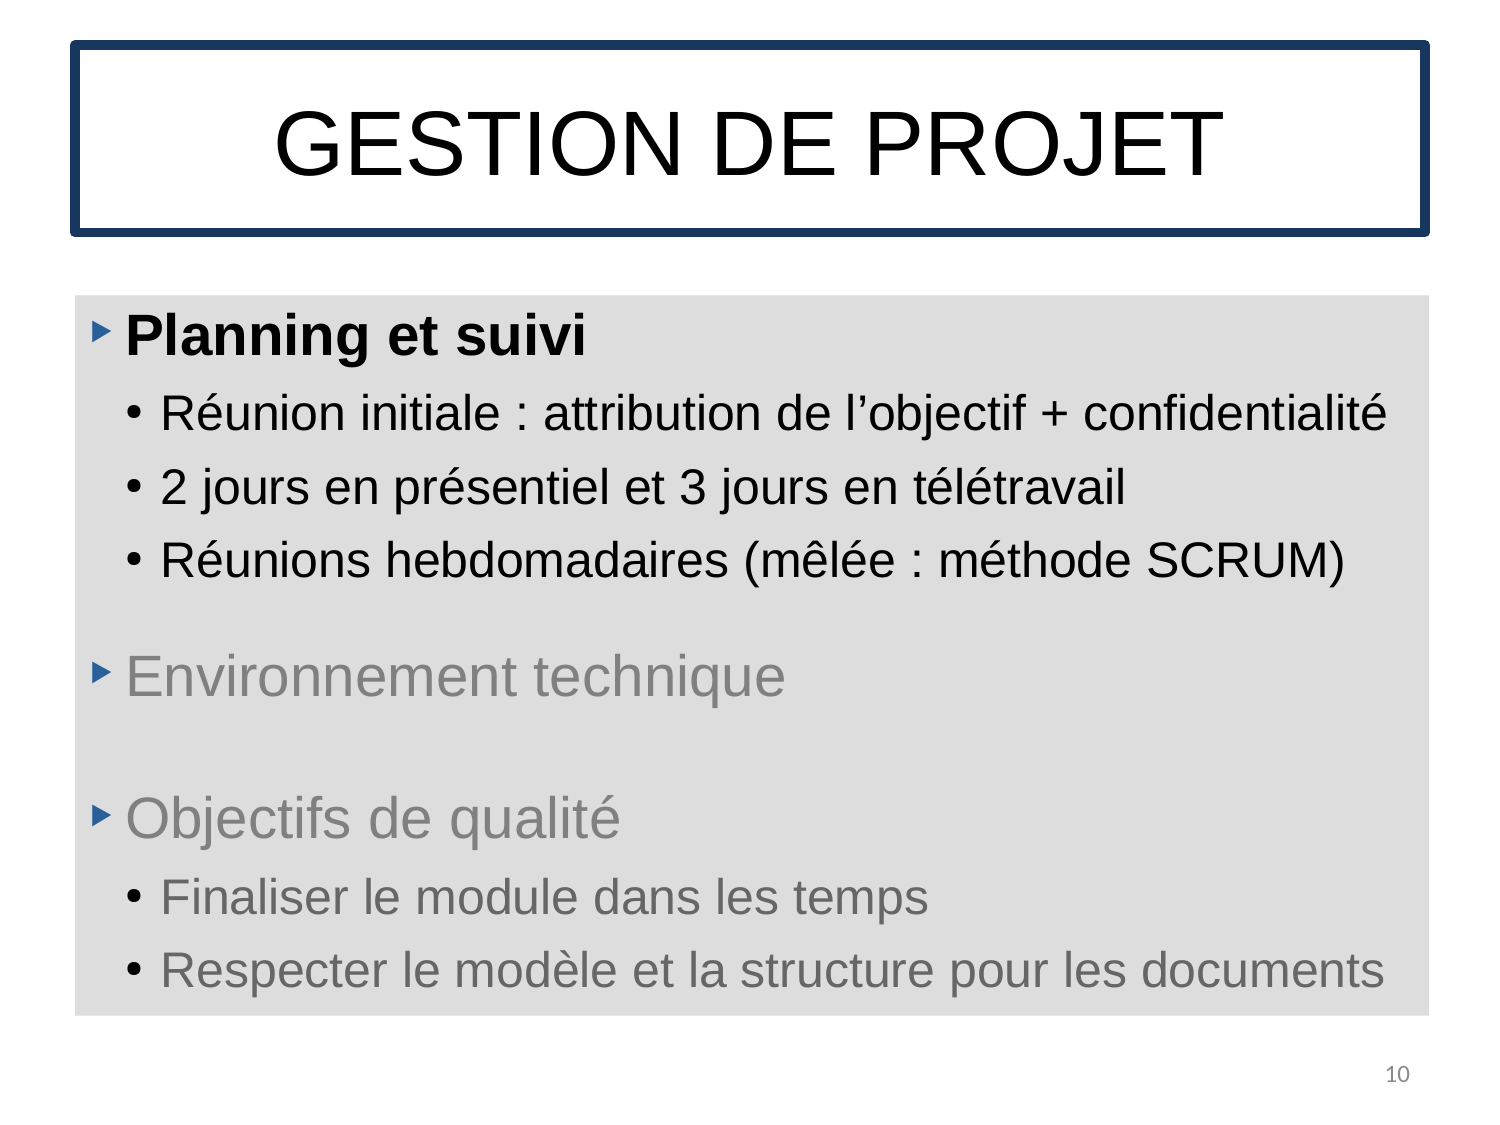

# GESTION DE PROJET
Planning et suivi
Réunion initiale : attribution de l’objectif + confidentialité
2 jours en présentiel et 3 jours en télétravail
Réunions hebdomadaires (mêlée : méthode SCRUM)
Environnement technique
Objectifs de qualité
Finaliser le module dans les temps
Respecter le modèle et la structure pour les documents
Soutenance Concepteur Développeur d'Application - David Saoud - 26/11/2020
10